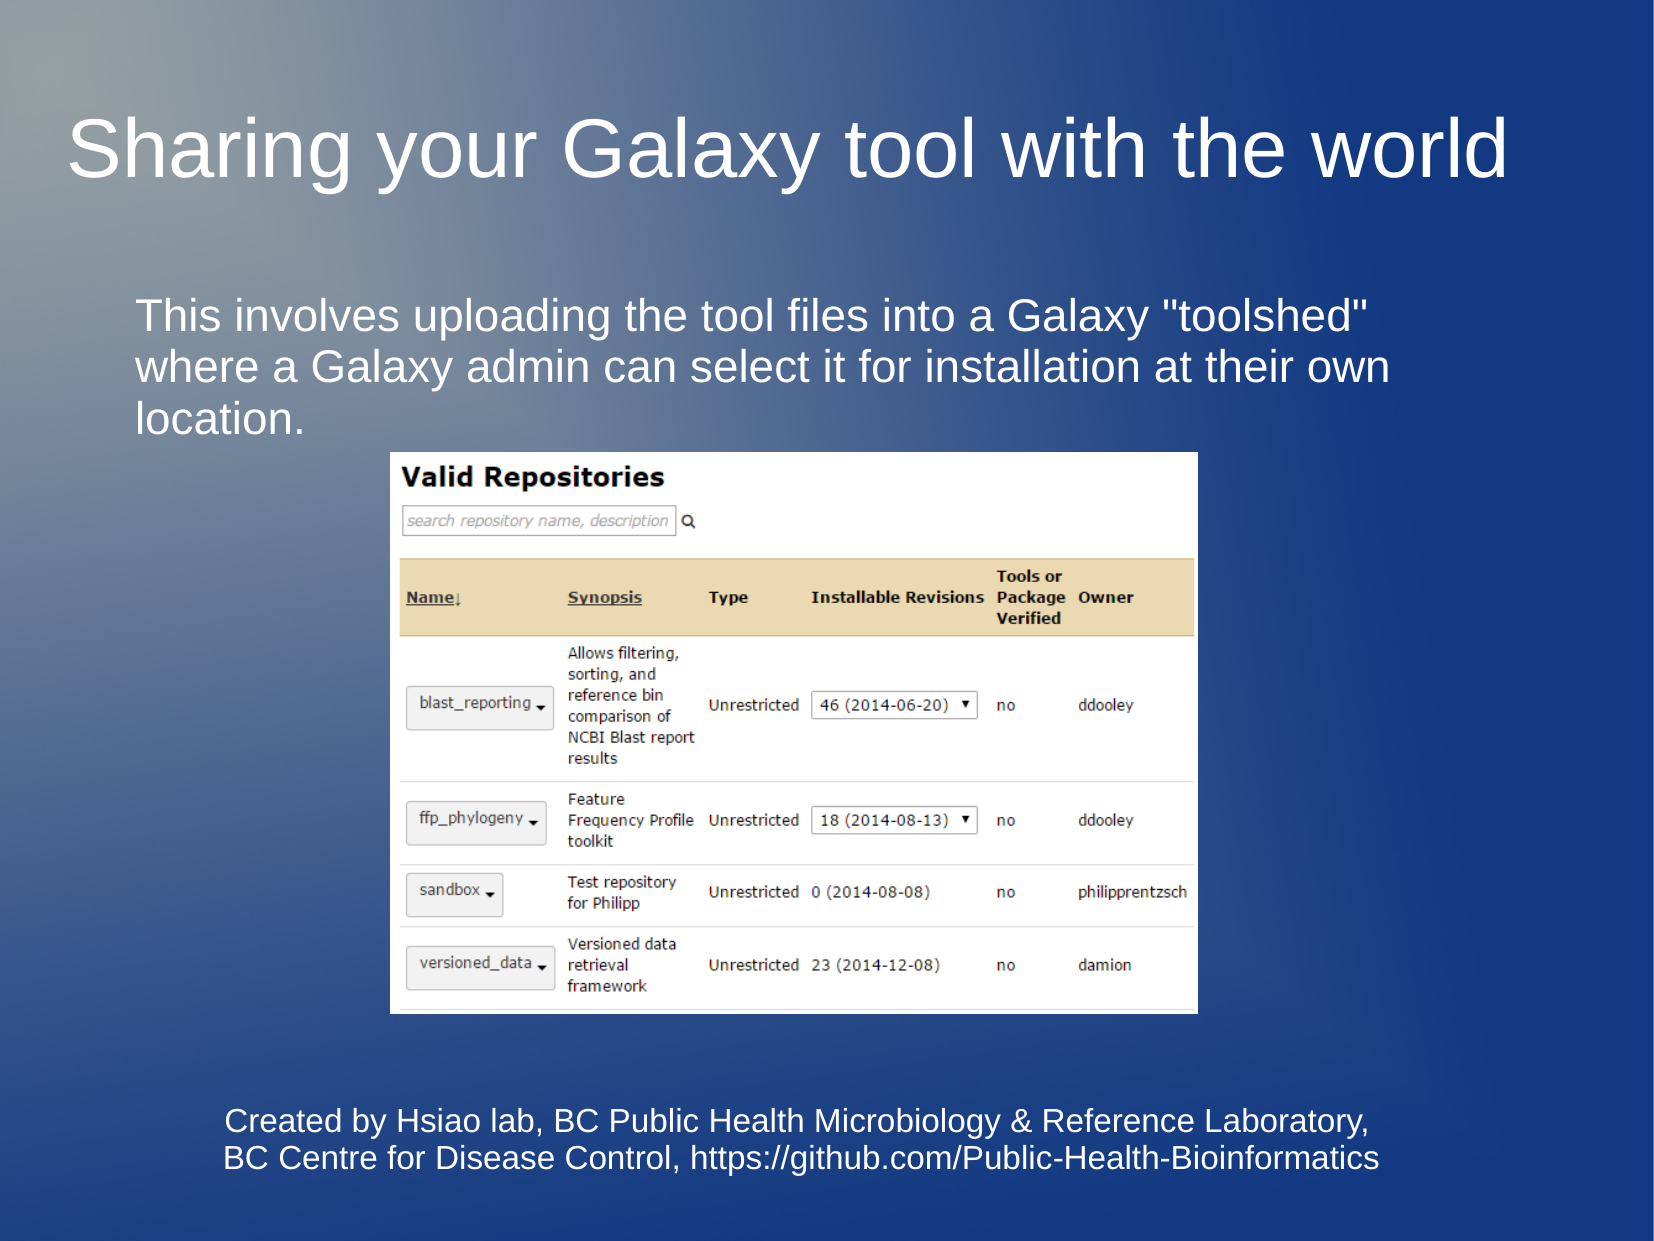

Sharing your Galaxy tool with the world
# This involves uploading the tool files into a Galaxy "toolshed" where a Galaxy admin can select it for installation at their own location.
Created by Hsiao lab, BC Public Health Microbiology & Reference Laboratory,
BC Centre for Disease Control, https://github.com/Public-Health-Bioinformatics